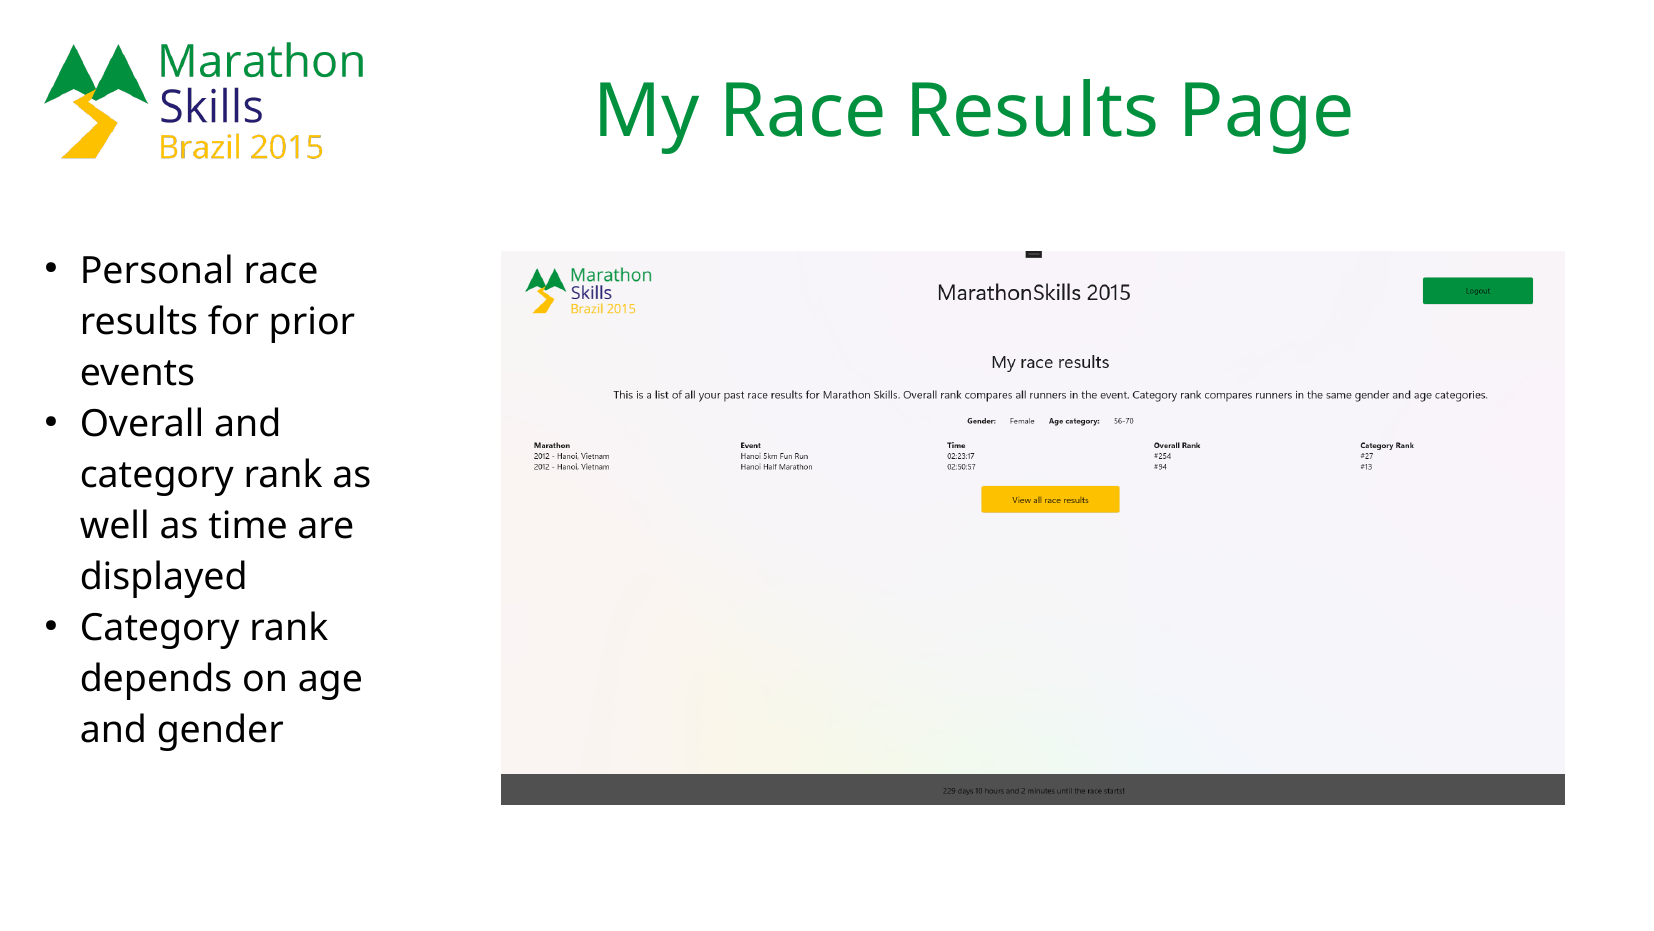

# My Race Results Page
Personal race results for prior events
Overall and category rank as well as time are displayed
Category rank depends on age and gender